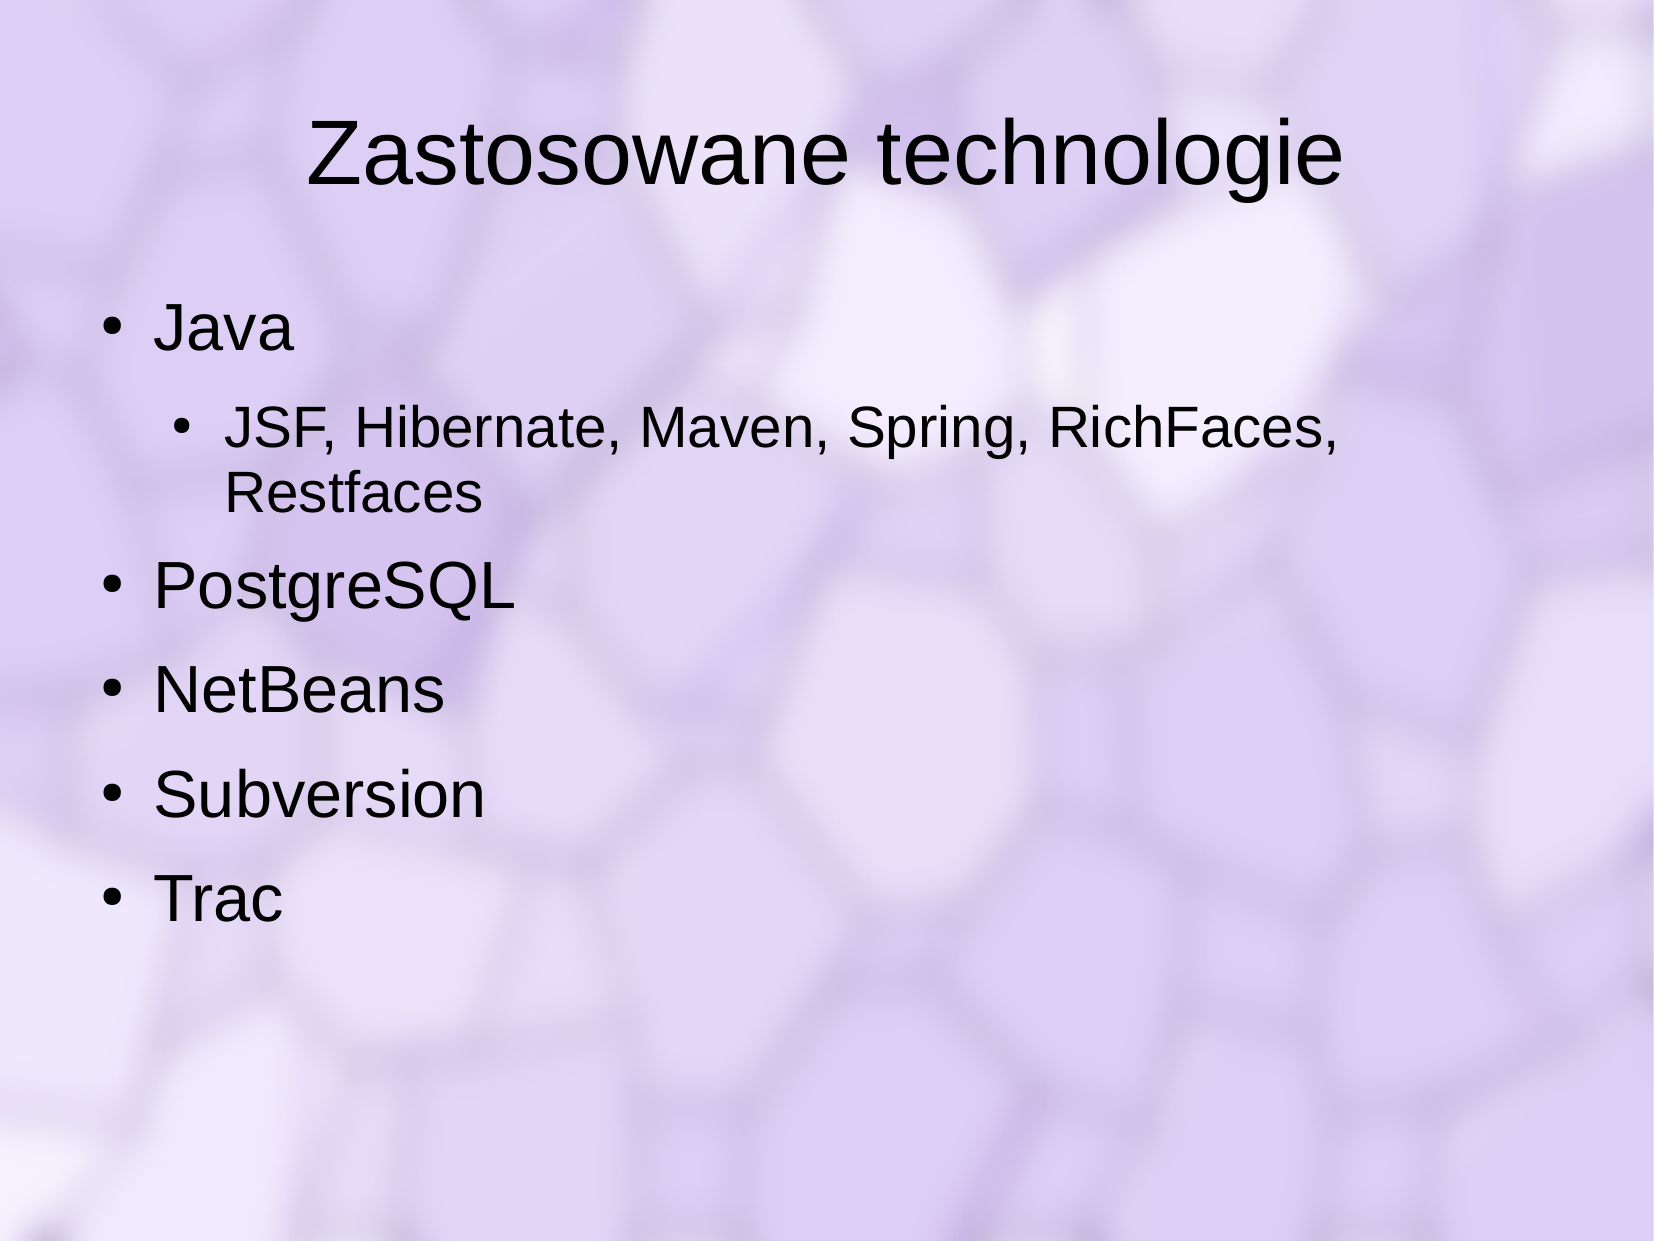

# Zastosowane technologie
Java
JSF, Hibernate, Maven, Spring, RichFaces, Restfaces
PostgreSQL
NetBeans
Subversion
Trac